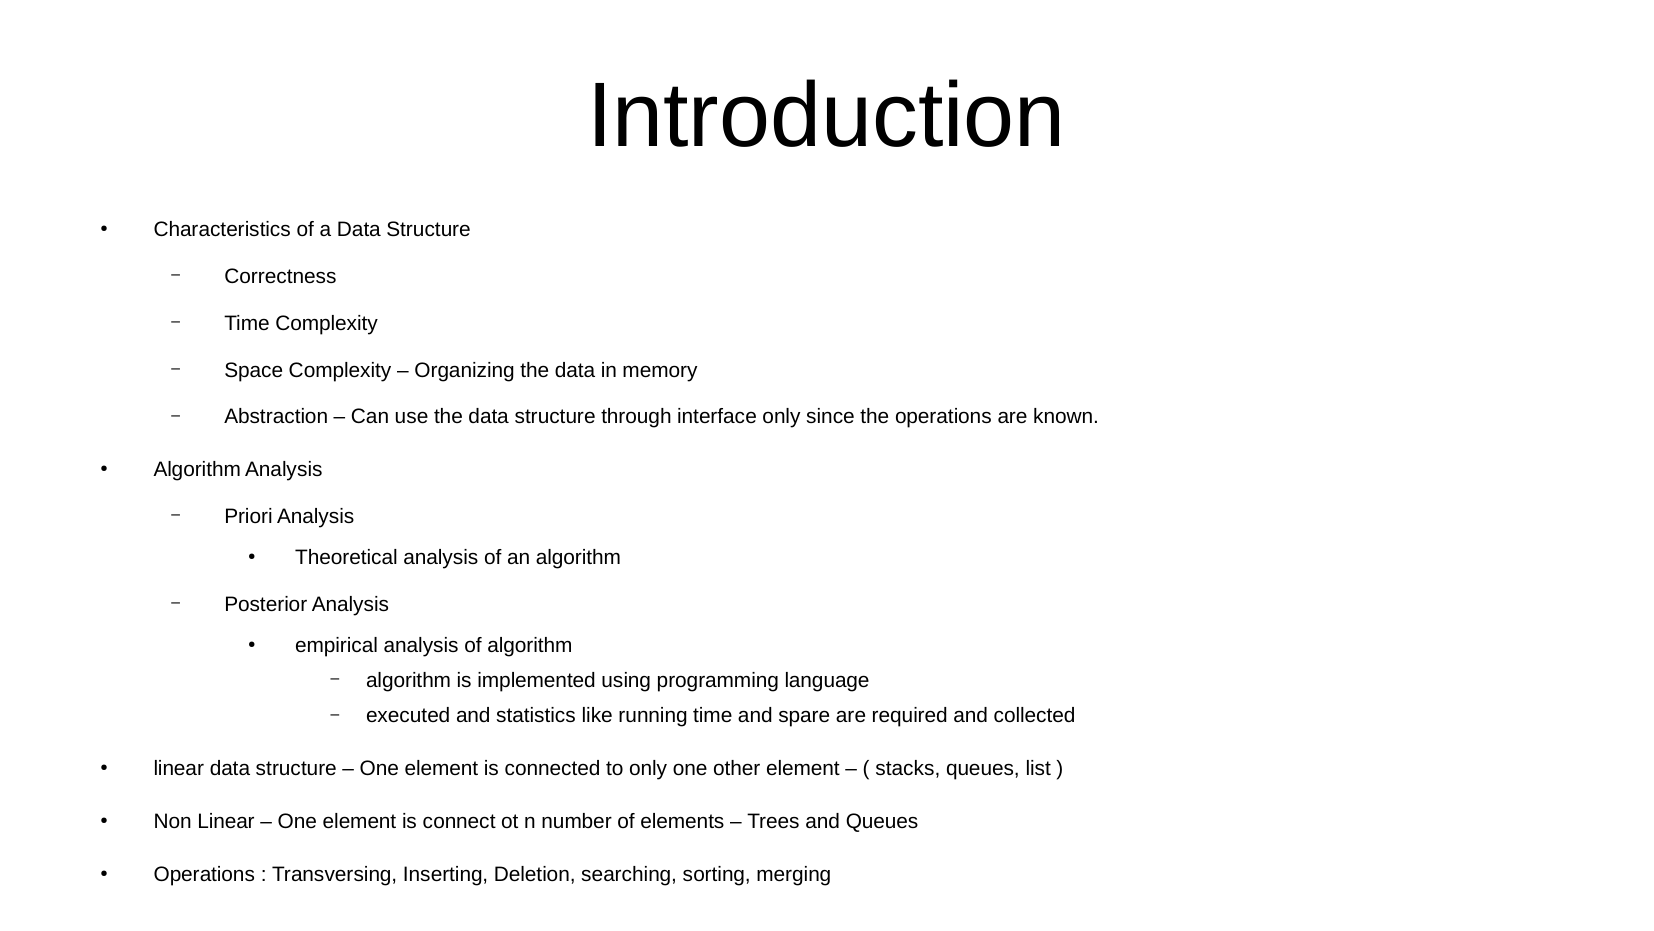

# Introduction
Characteristics of a Data Structure
Correctness
Time Complexity
Space Complexity – Organizing the data in memory
Abstraction – Can use the data structure through interface only since the operations are known.
Algorithm Analysis
Priori Analysis
Theoretical analysis of an algorithm
Posterior Analysis
empirical analysis of algorithm
algorithm is implemented using programming language
executed and statistics like running time and spare are required and collected
linear data structure – One element is connected to only one other element – ( stacks, queues, list )
Non Linear – One element is connect ot n number of elements – Trees and Queues
Operations : Transversing, Inserting, Deletion, searching, sorting, merging